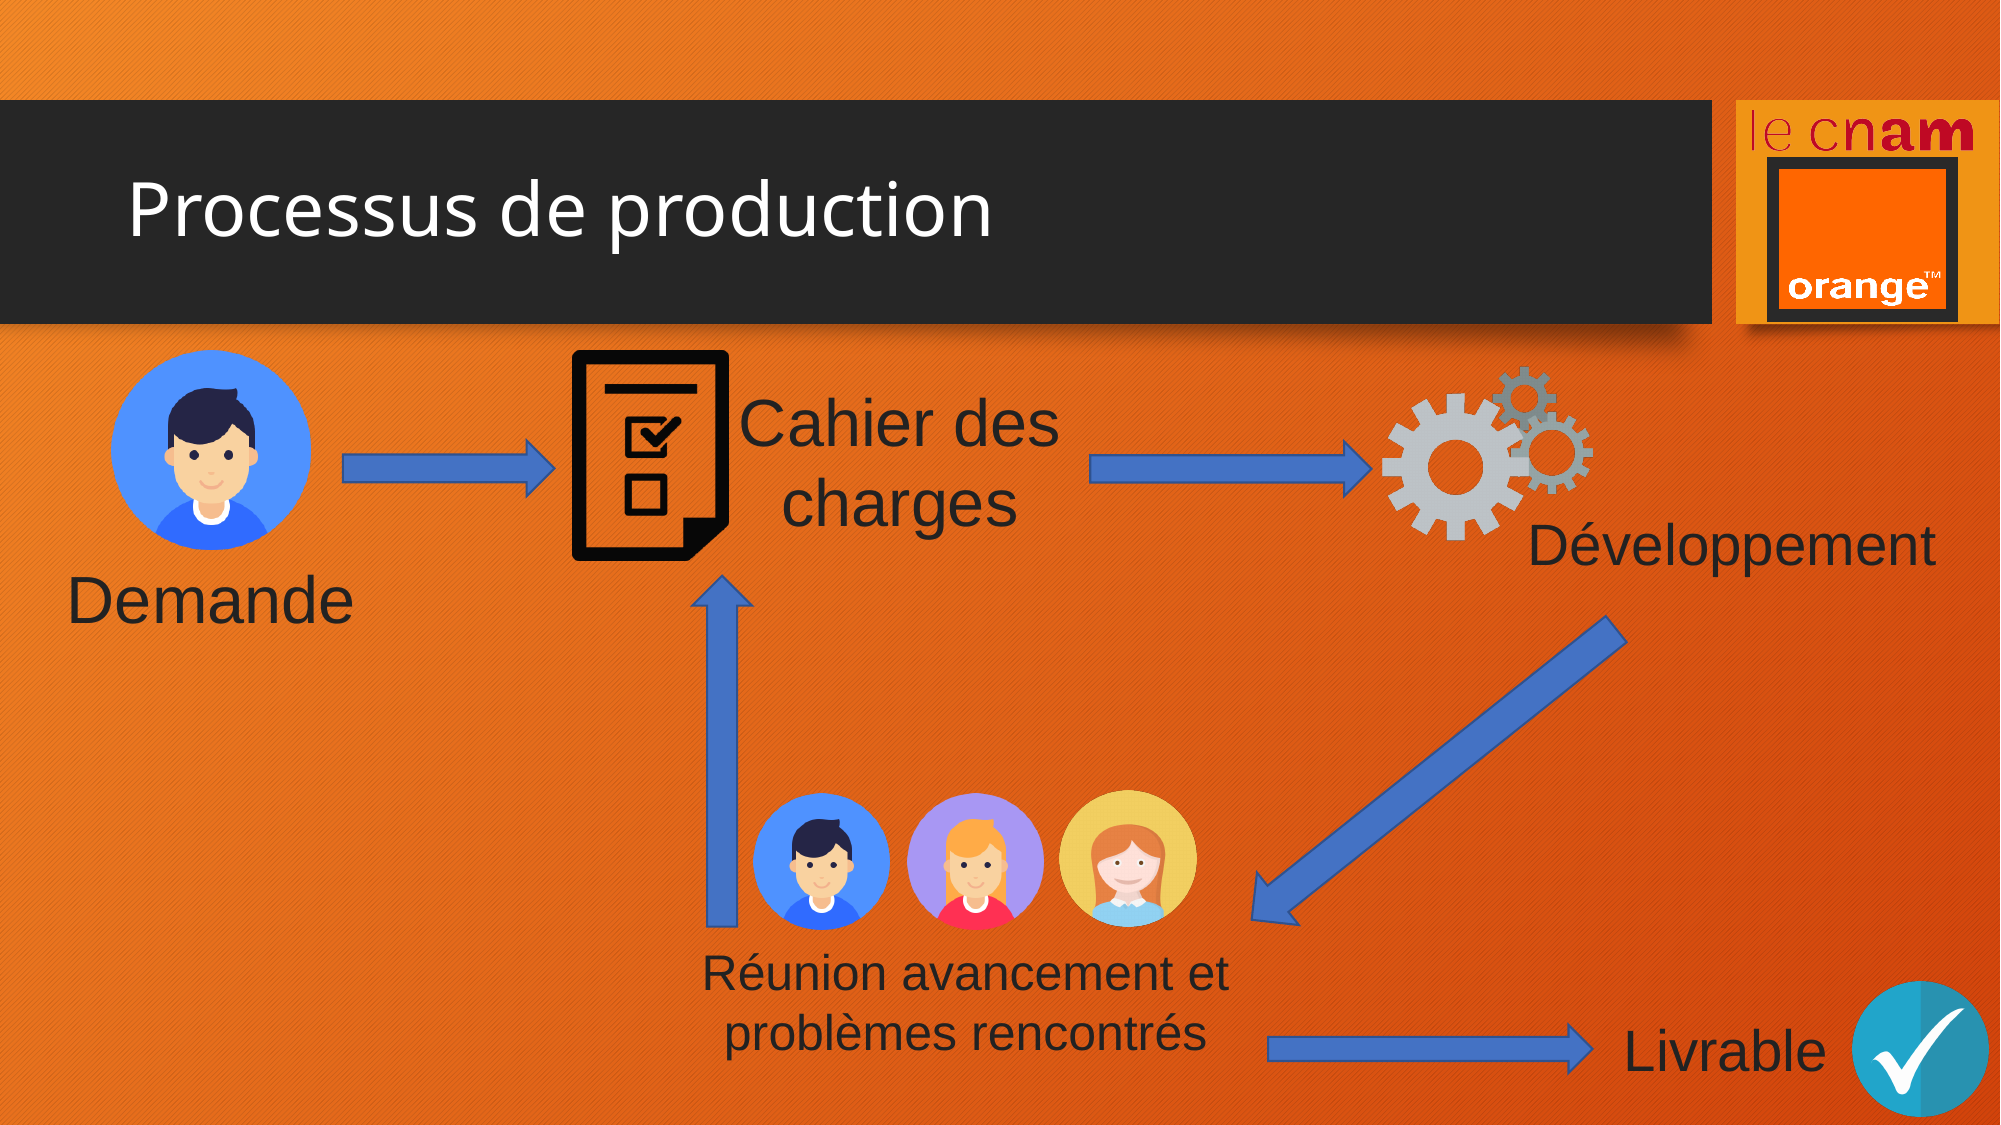

# Processus de production
Cahier des charges
Développement
Demande
Réunion avancement et problèmes rencontrés
Livrable